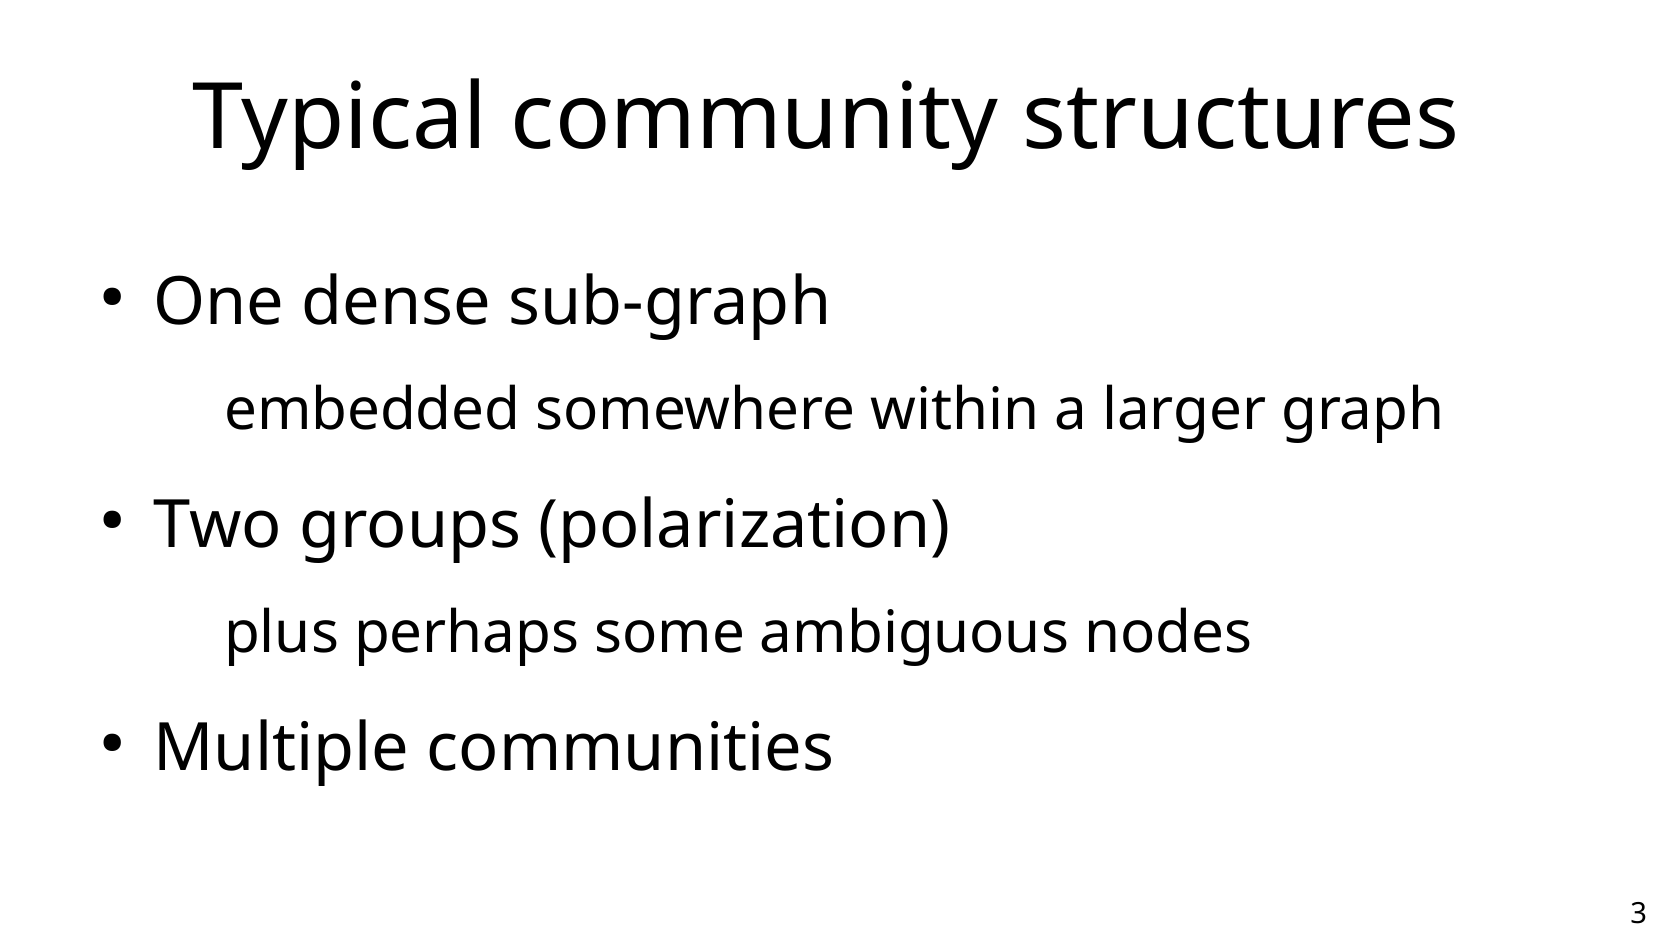

# Typical community structures
One dense sub-graph
embedded somewhere within a larger graph
Two groups (polarization)
plus perhaps some ambiguous nodes
Multiple communities
3